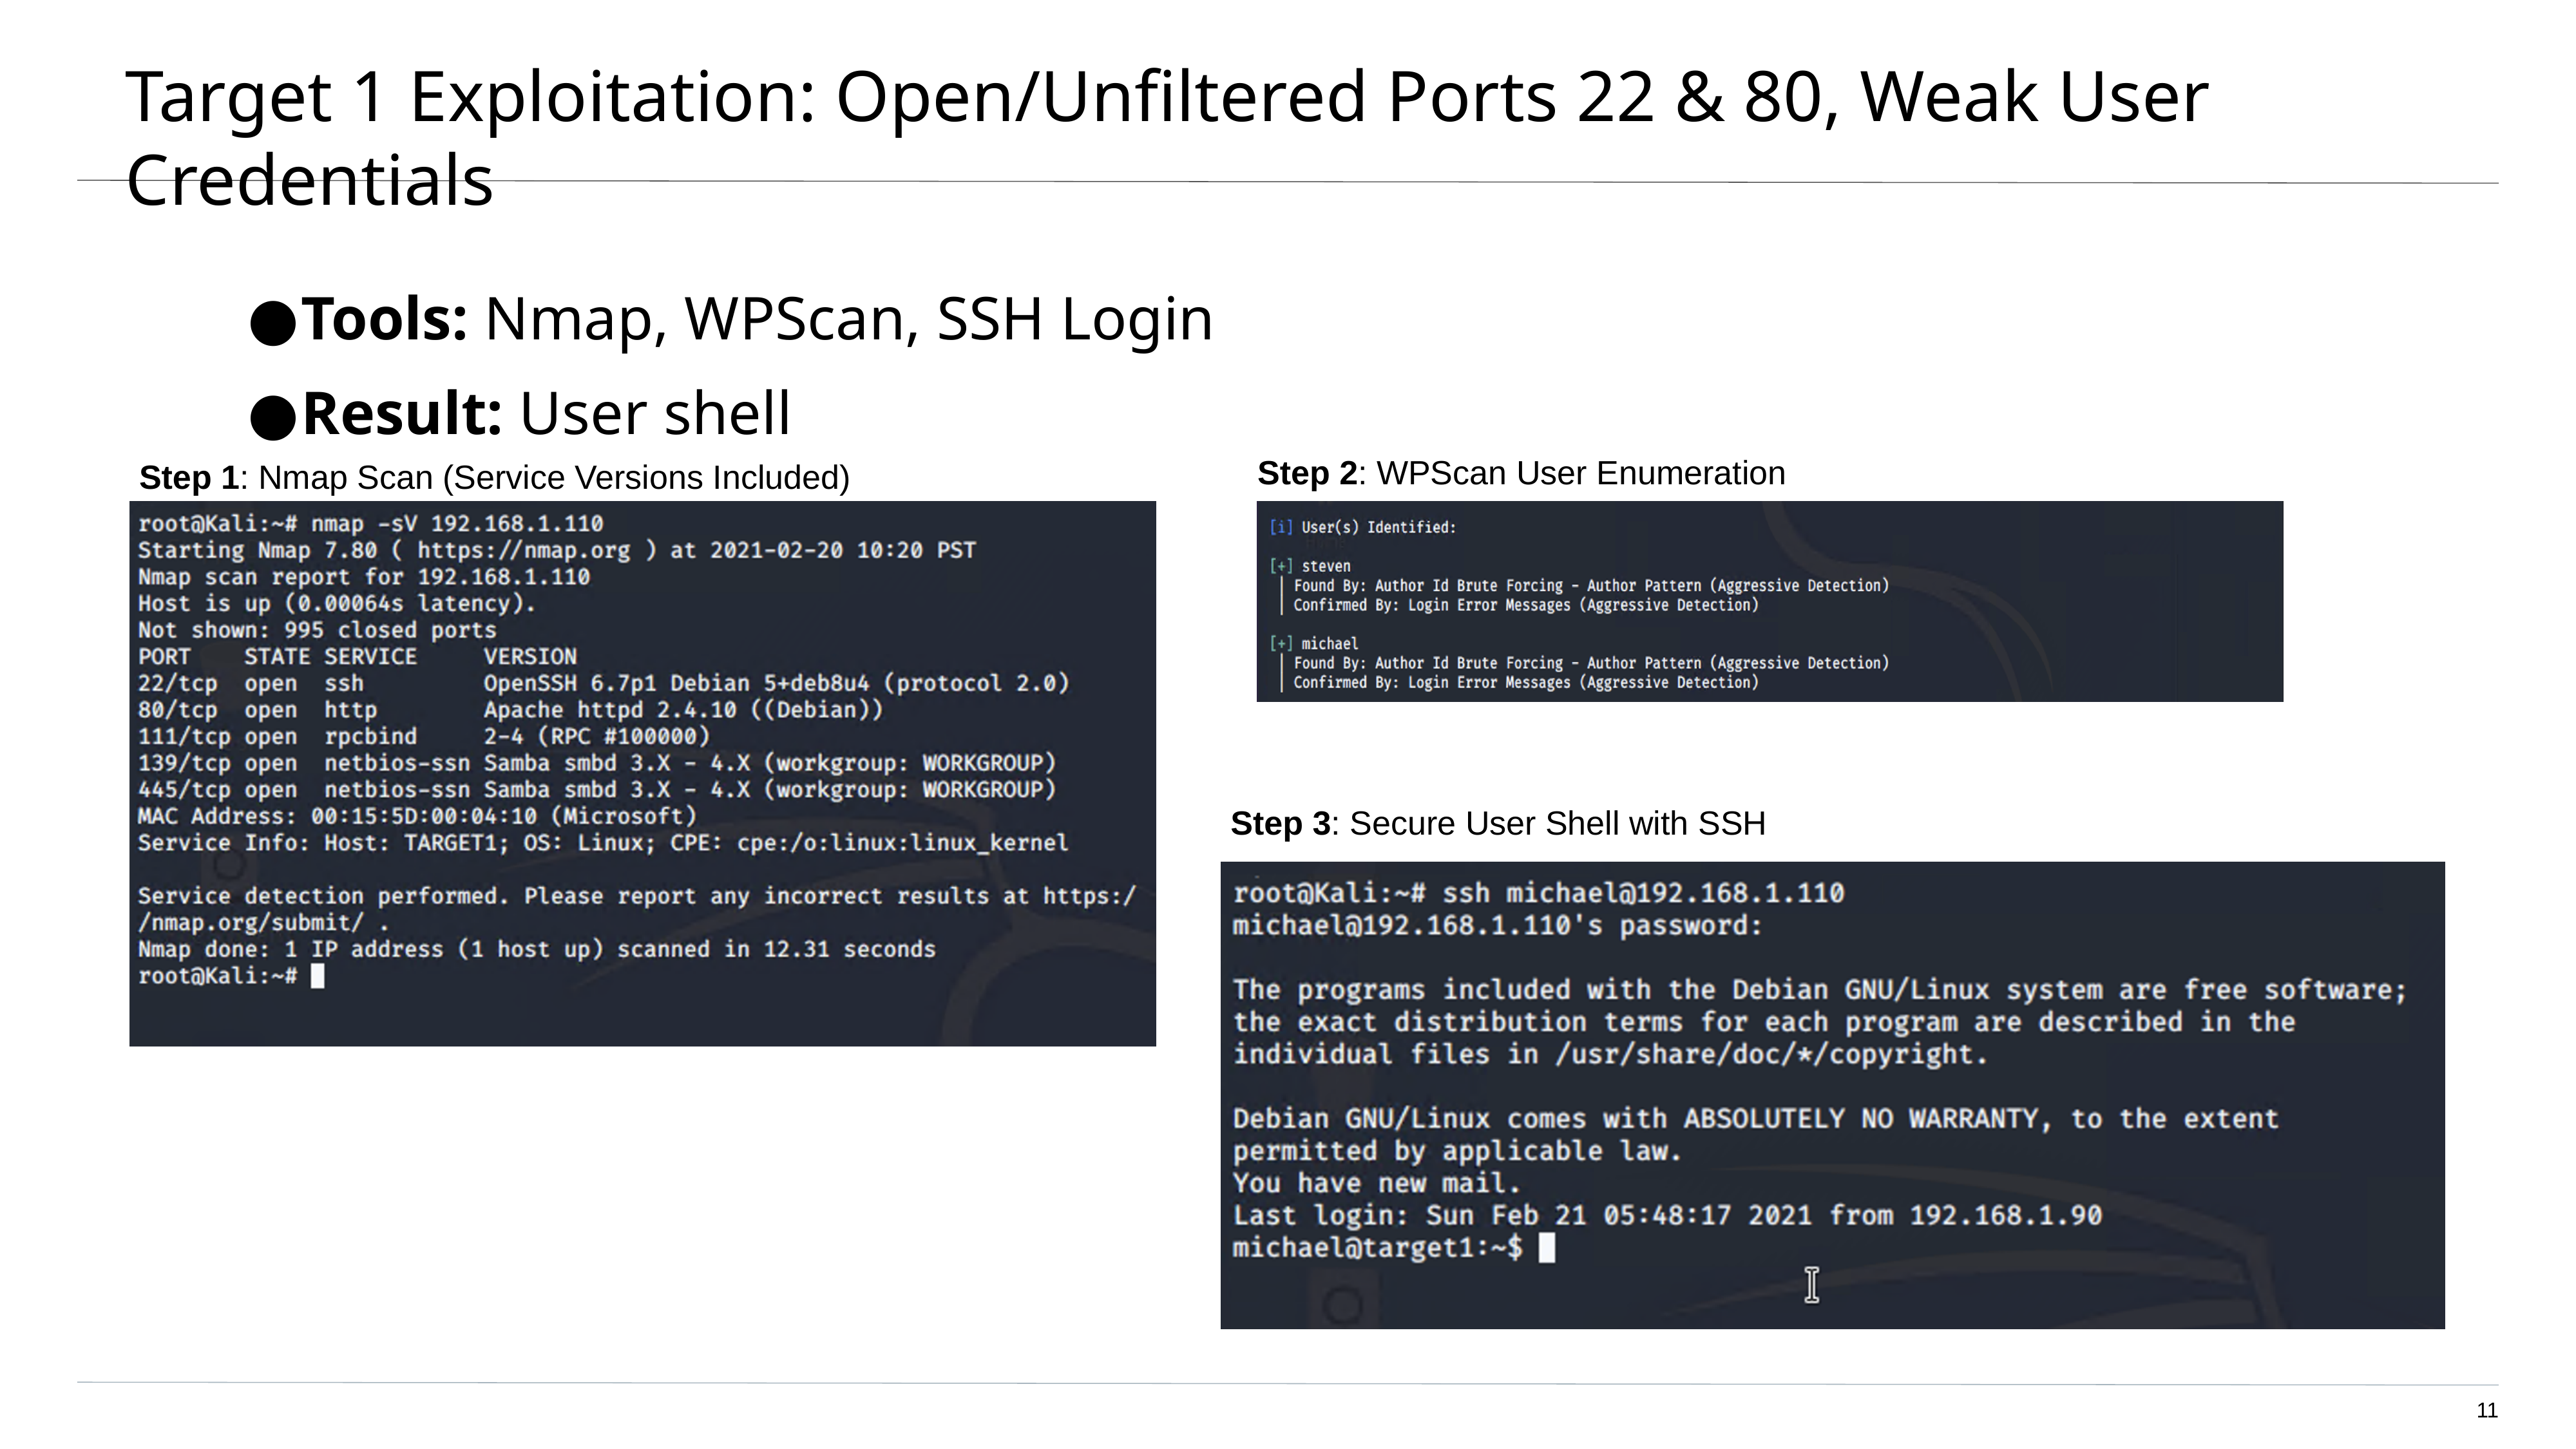

# Target 1 Exploitation: Open/Unfiltered Ports 22 & 80, Weak User Credentials
Tools: Nmap, WPScan, SSH Login
Result: User shell
Step 2: WPScan User Enumeration
Step 1: Nmap Scan (Service Versions Included)
Step 3: Secure User Shell with SSH